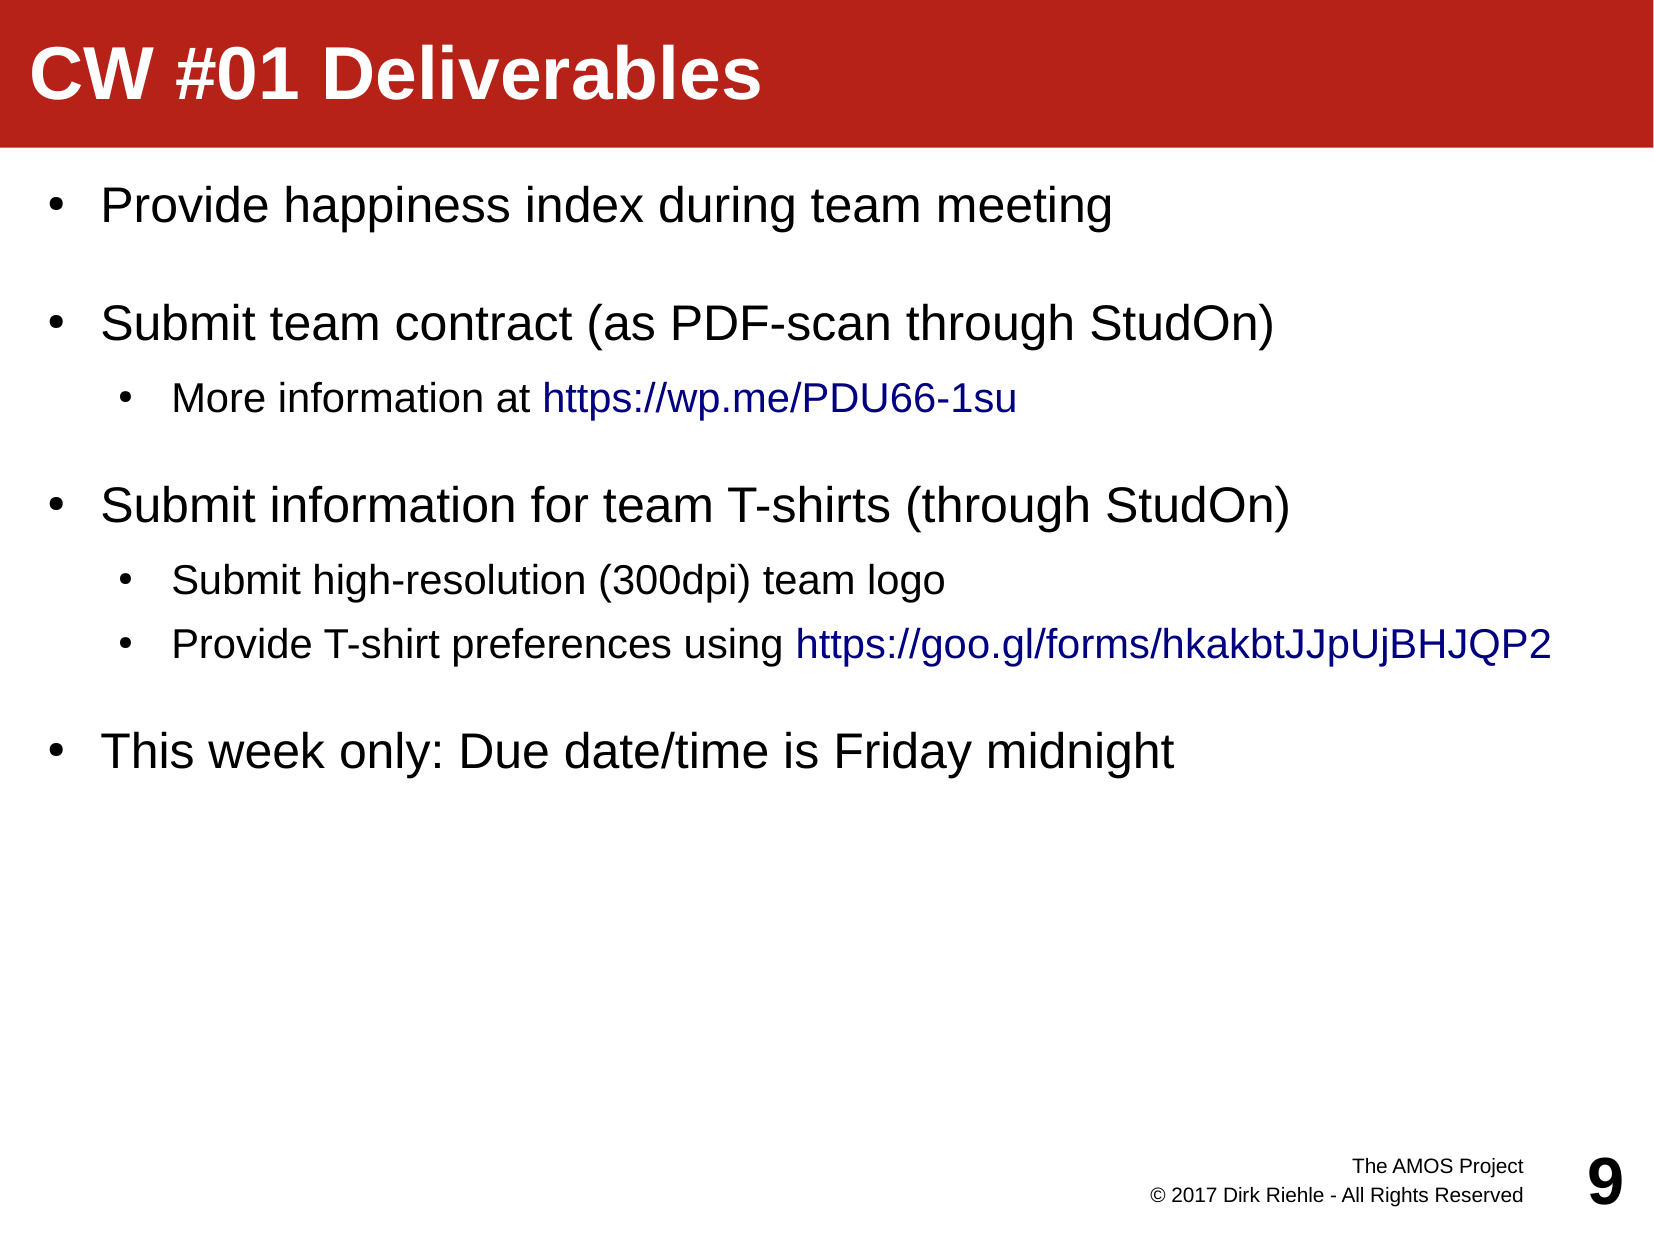

# CW #01 Deliverables
Provide happiness index during team meeting
Submit team contract (as PDF-scan through StudOn)
More information at https://wp.me/PDU66-1su
Submit information for team T-shirts (through StudOn)
Submit high-resolution (300dpi) team logo
Provide T-shirt preferences using https://goo.gl/forms/hkakbtJJpUjBHJQP2
This week only: Due date/time is Friday midnight
The AMOS Project
9
© 2017 Dirk Riehle - All Rights Reserved